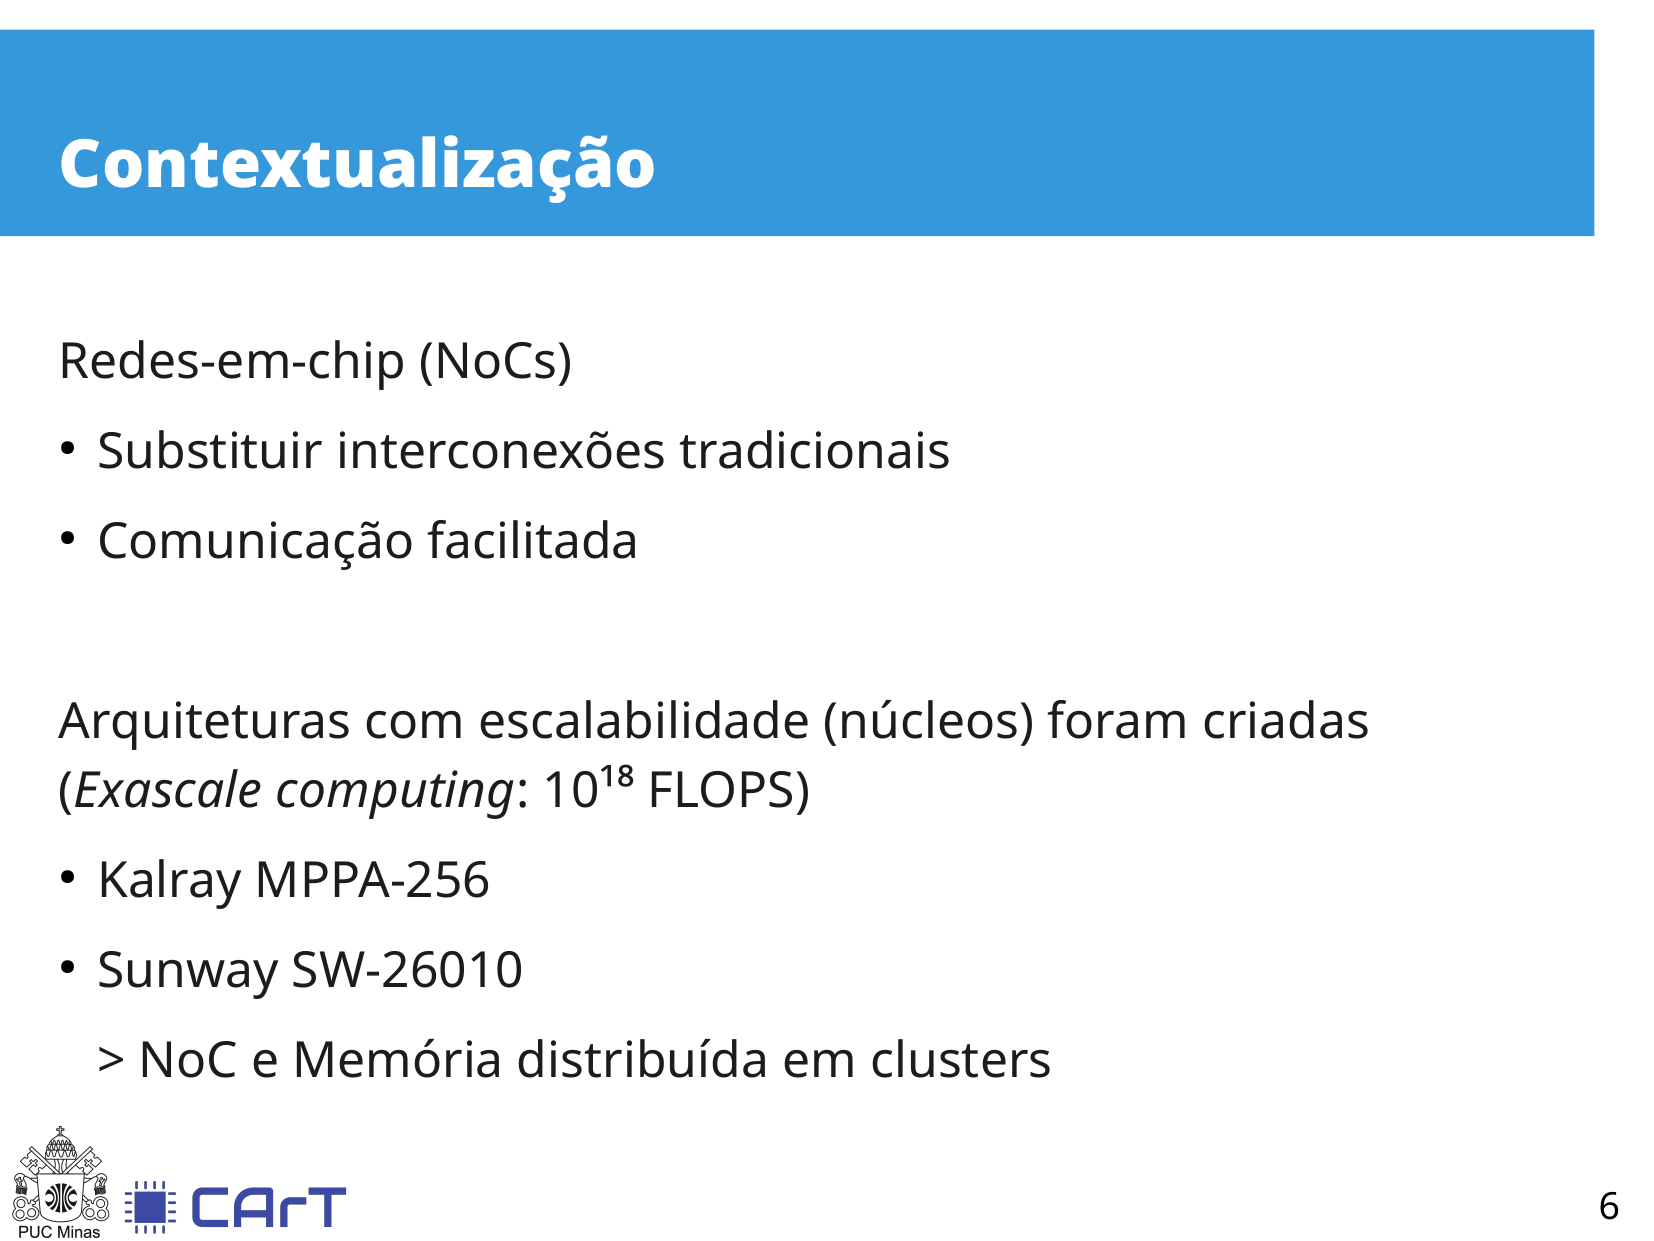

# Contextualização
Redes-em-chip (NoCs)
Substituir interconexões tradicionais
Comunicação facilitada
Arquiteturas com escalabilidade (núcleos) foram criadas (Exascale computing: 10¹⁸ FLOPS)
Kalray MPPA-256
Sunway SW-26010
> NoC e Memória distribuída em clusters
6